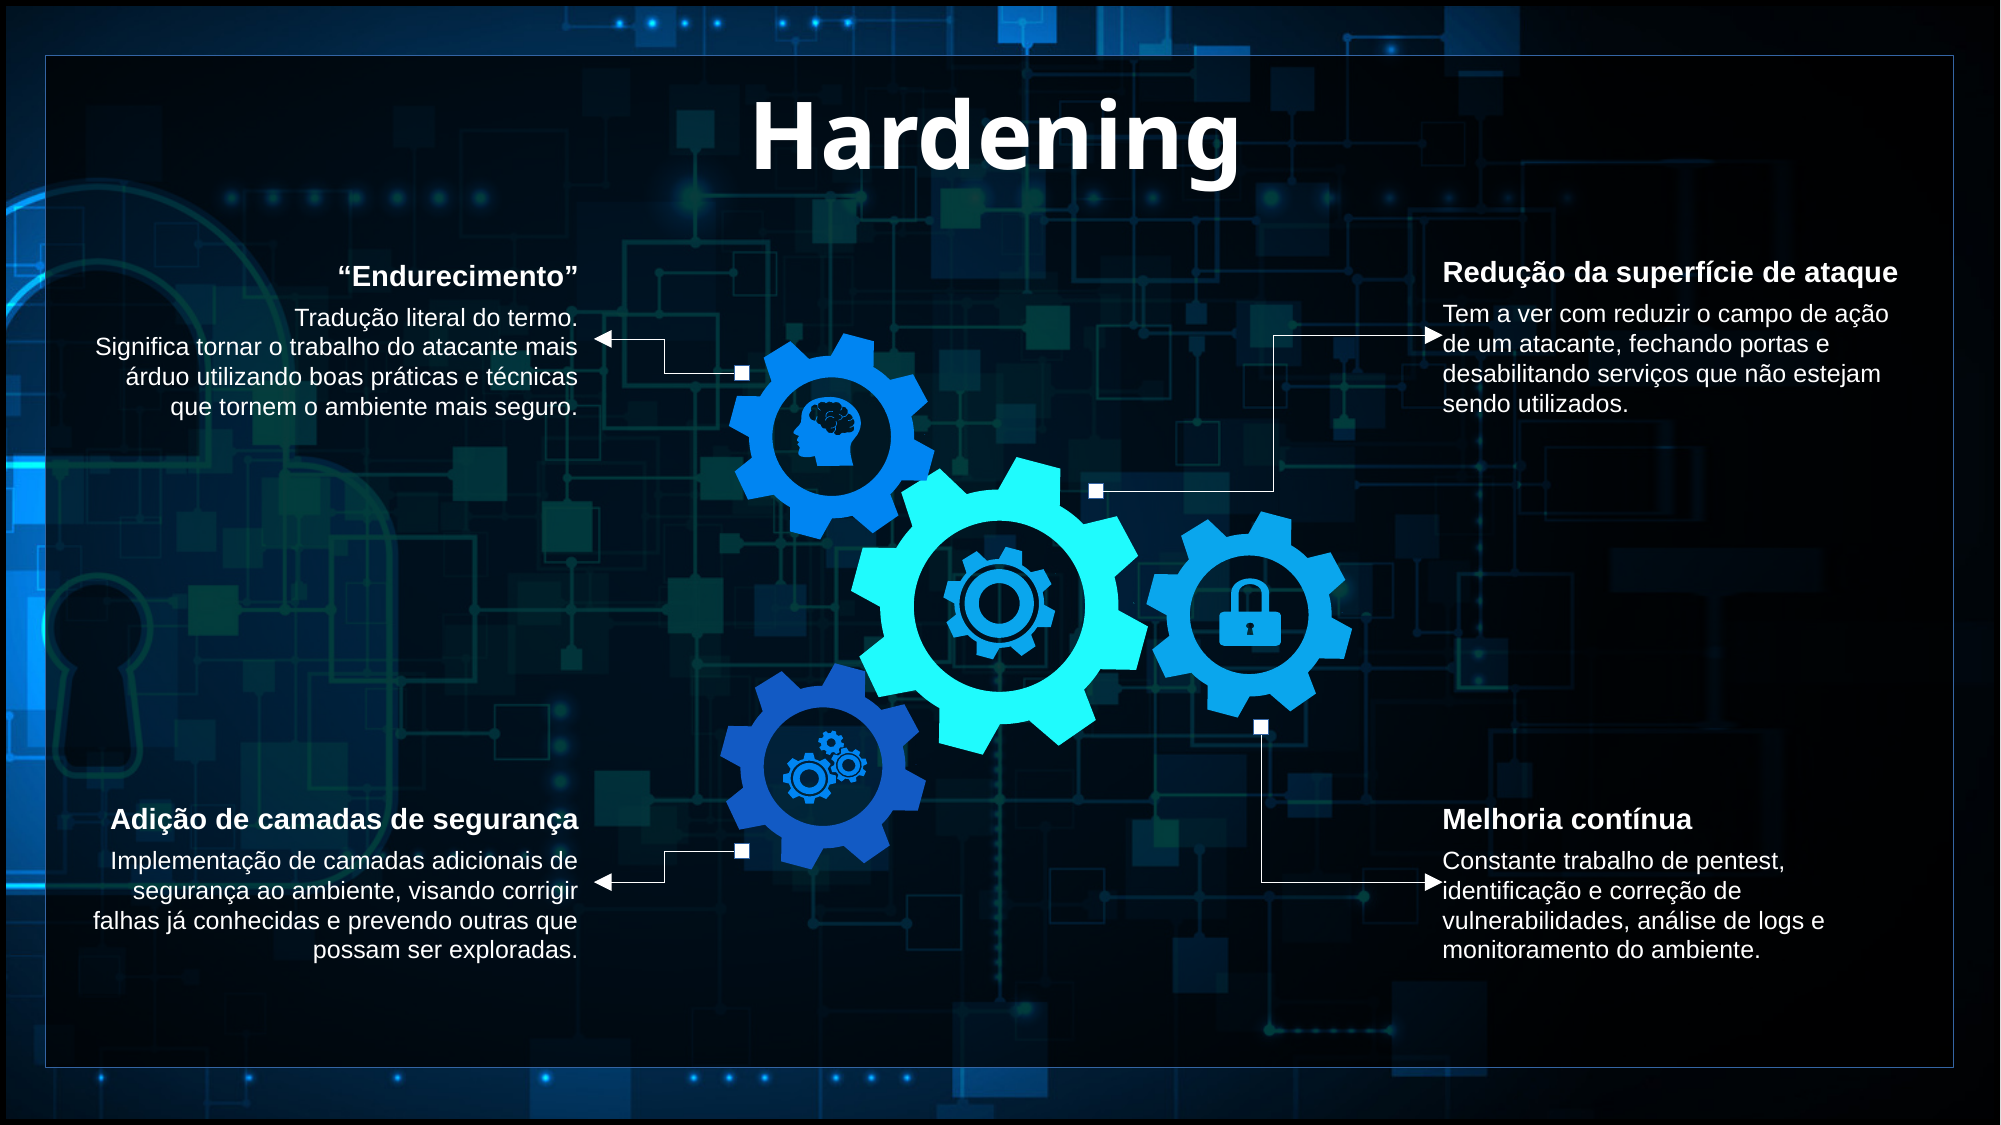

# Hardening
Redução da superfície de ataque
Tem a ver com reduzir o campo de ação de um atacante, fechando portas e desabilitando serviços que não estejam sendo utilizados.
“Endurecimento”
Tradução literal do termo.
Significa tornar o trabalho do atacante mais árduo utilizando boas práticas e técnicas que tornem o ambiente mais seguro.
Adição de camadas de segurança
Implementação de camadas adicionais de segurança ao ambiente, visando corrigir falhas já conhecidas e prevendo outras que possam ser exploradas.
Melhoria contínua
Constante trabalho de pentest, identificação e correção de vulnerabilidades, análise de logs e monitoramento do ambiente.